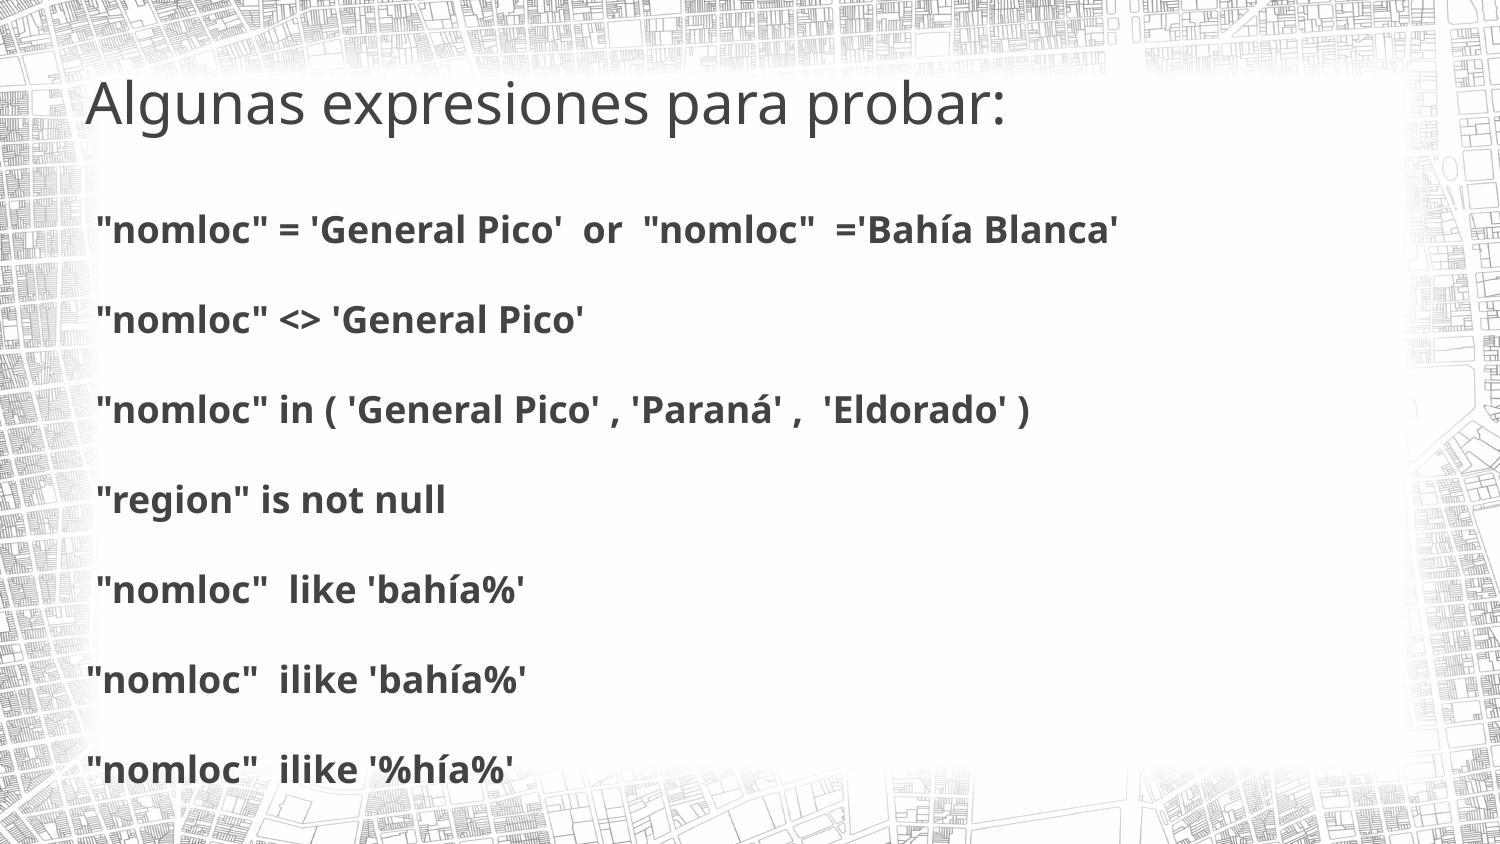

Algunas expresiones para probar:
 "nomloc" = 'General Pico' or "nomloc" ='Bahía Blanca'
 "nomloc" <> 'General Pico'
 "nomloc" in ( 'General Pico' , 'Paraná' , 'Eldorado' )
 "region" is not null
 "nomloc" like 'bahía%'
"nomloc" ilike 'bahía%'
"nomloc" ilike '%hía%'